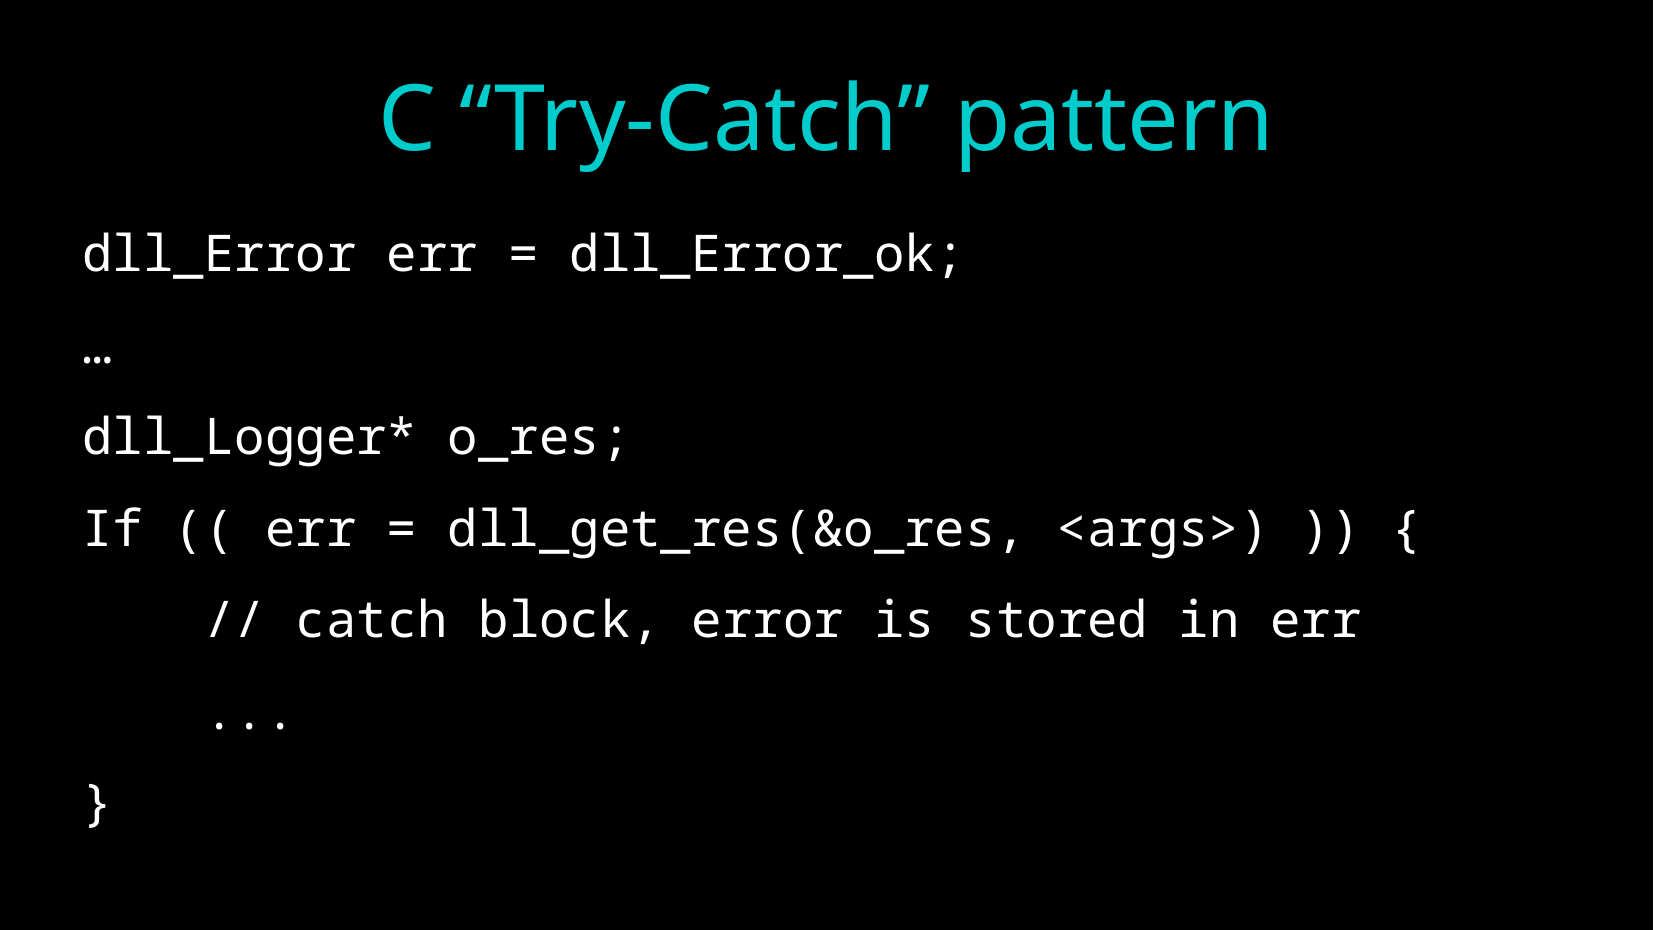

# C “Try-Catch” pattern
dll_Error err = dll_Error_ok;
…
dll_Logger* o_res;
If (( err = dll_get_res(&o_res, <args>) )) {
 // catch block, error is stored in err
 ...
}